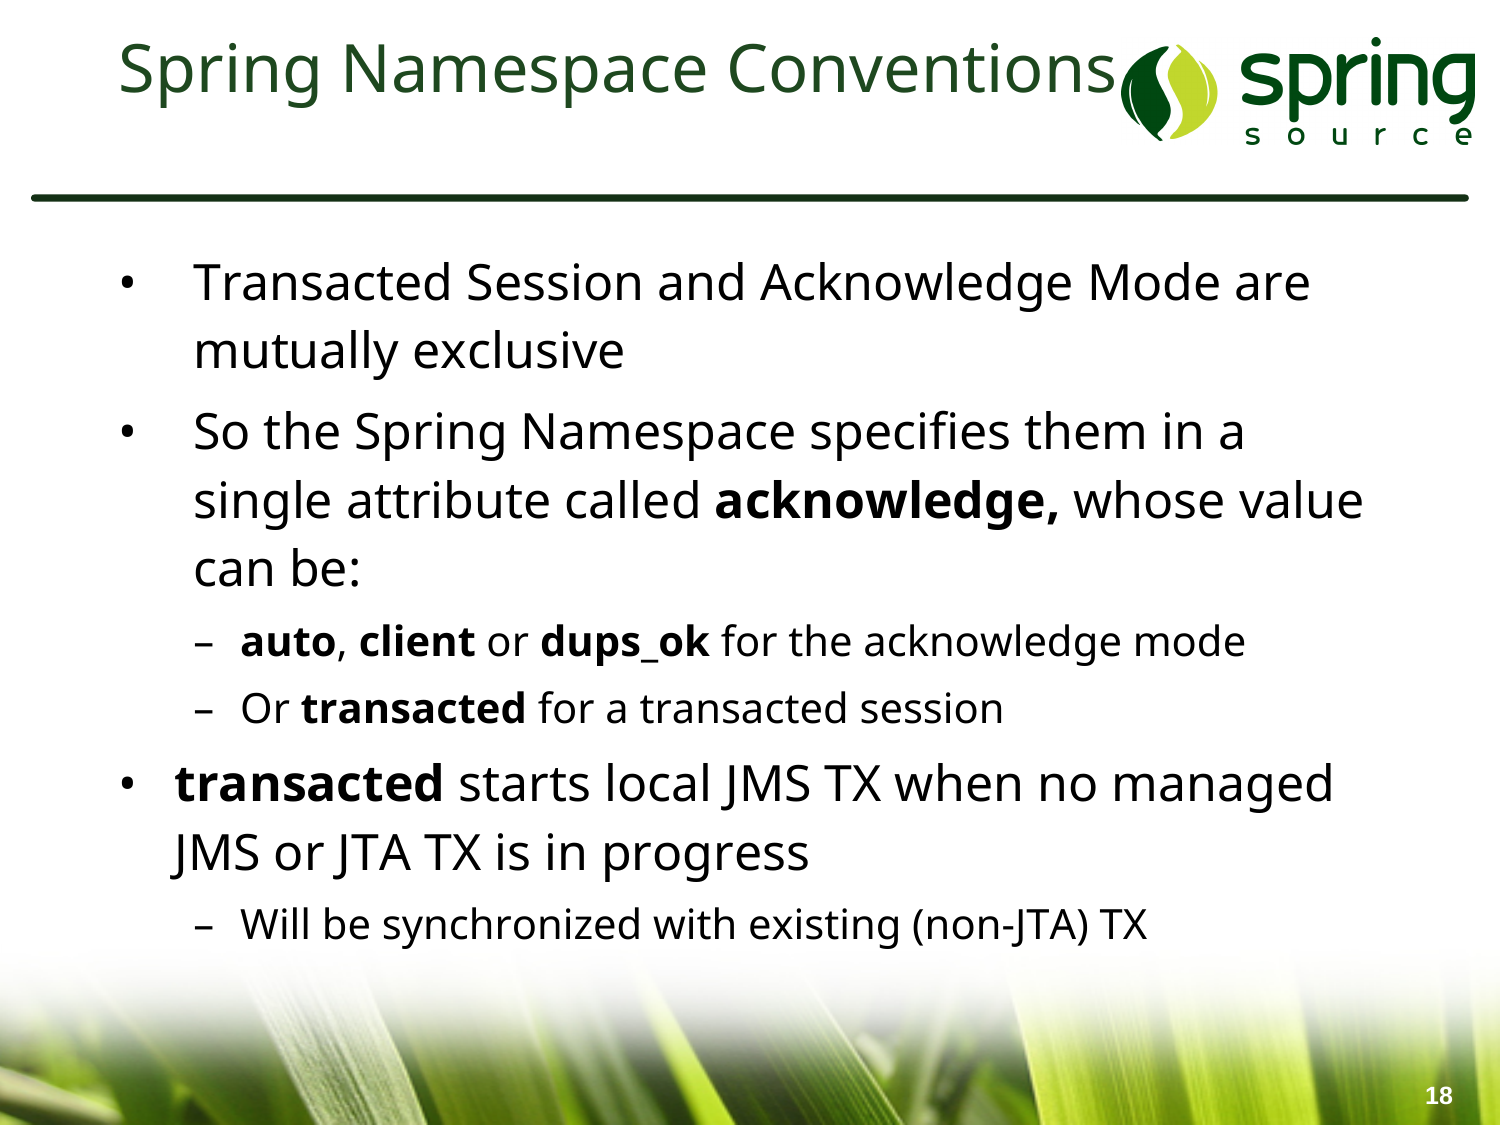

# Spring Namespace Conventions
Transacted Session and Acknowledge Mode are mutually exclusive
So the Spring Namespace specifies them in a single attribute called acknowledge, whose value can be:
auto, client or dups_ok for the acknowledge mode
Or transacted for a transacted session
transacted starts local JMS TX when no managed JMS or JTA TX is in progress
Will be synchronized with existing (non-JTA) TX